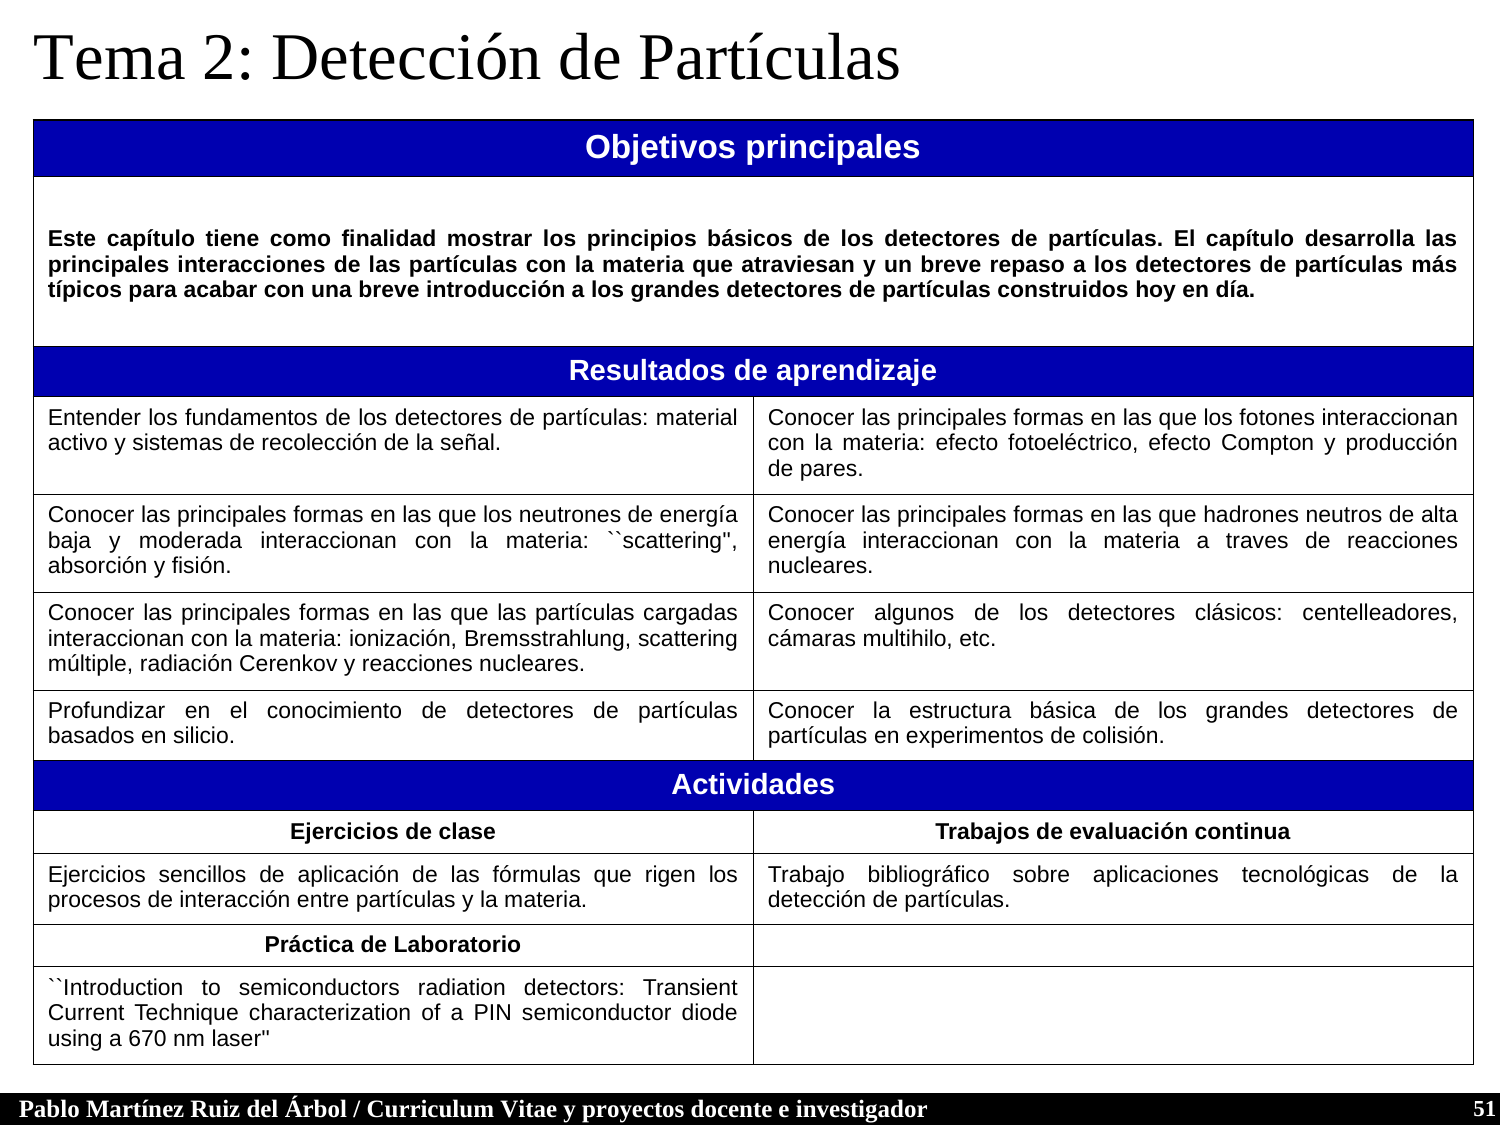

Tema 2: Detección de Partículas
| Objetivos principales | |
| --- | --- |
| Este capítulo tiene como finalidad mostrar los principios básicos de los detectores de partículas. El capítulo desarrolla las principales interacciones de las partículas con la materia que atraviesan y un breve repaso a los detectores de partículas más típicos para acabar con una breve introducción a los grandes detectores de partículas construidos hoy en día. | |
| Resultados de aprendizaje | |
| Entender los fundamentos de los detectores de partículas: material activo y sistemas de recolección de la señal. | Conocer las principales formas en las que los fotones interaccionan con la materia: efecto fotoeléctrico, efecto Compton y producción de pares. |
| Conocer las principales formas en las que los neutrones de energía baja y moderada interaccionan con la materia: ``scattering'', absorción y fisión. | Conocer las principales formas en las que hadrones neutros de alta energía interaccionan con la materia a traves de reacciones nucleares. |
| Conocer las principales formas en las que las partículas cargadas interaccionan con la materia: ionización, Bremsstrahlung, scattering múltiple, radiación Cerenkov y reacciones nucleares. | Conocer algunos de los detectores clásicos: centelleadores, cámaras multihilo, etc. |
| Profundizar en el conocimiento de detectores de partículas basados en silicio. | Conocer la estructura básica de los grandes detectores de partículas en experimentos de colisión. |
| Actividades | |
| Ejercicios de clase | Trabajos de evaluación continua |
| Ejercicios sencillos de aplicación de las fórmulas que rigen los procesos de interacción entre partículas y la materia. | Trabajo bibliográfico sobre aplicaciones tecnológicas de la detección de partículas. |
| Práctica de Laboratorio | |
| ``Introduction to semiconductors radiation detectors: Transient Current Technique characterization of a PIN semiconductor diode using a 670 nm laser'' | |
51